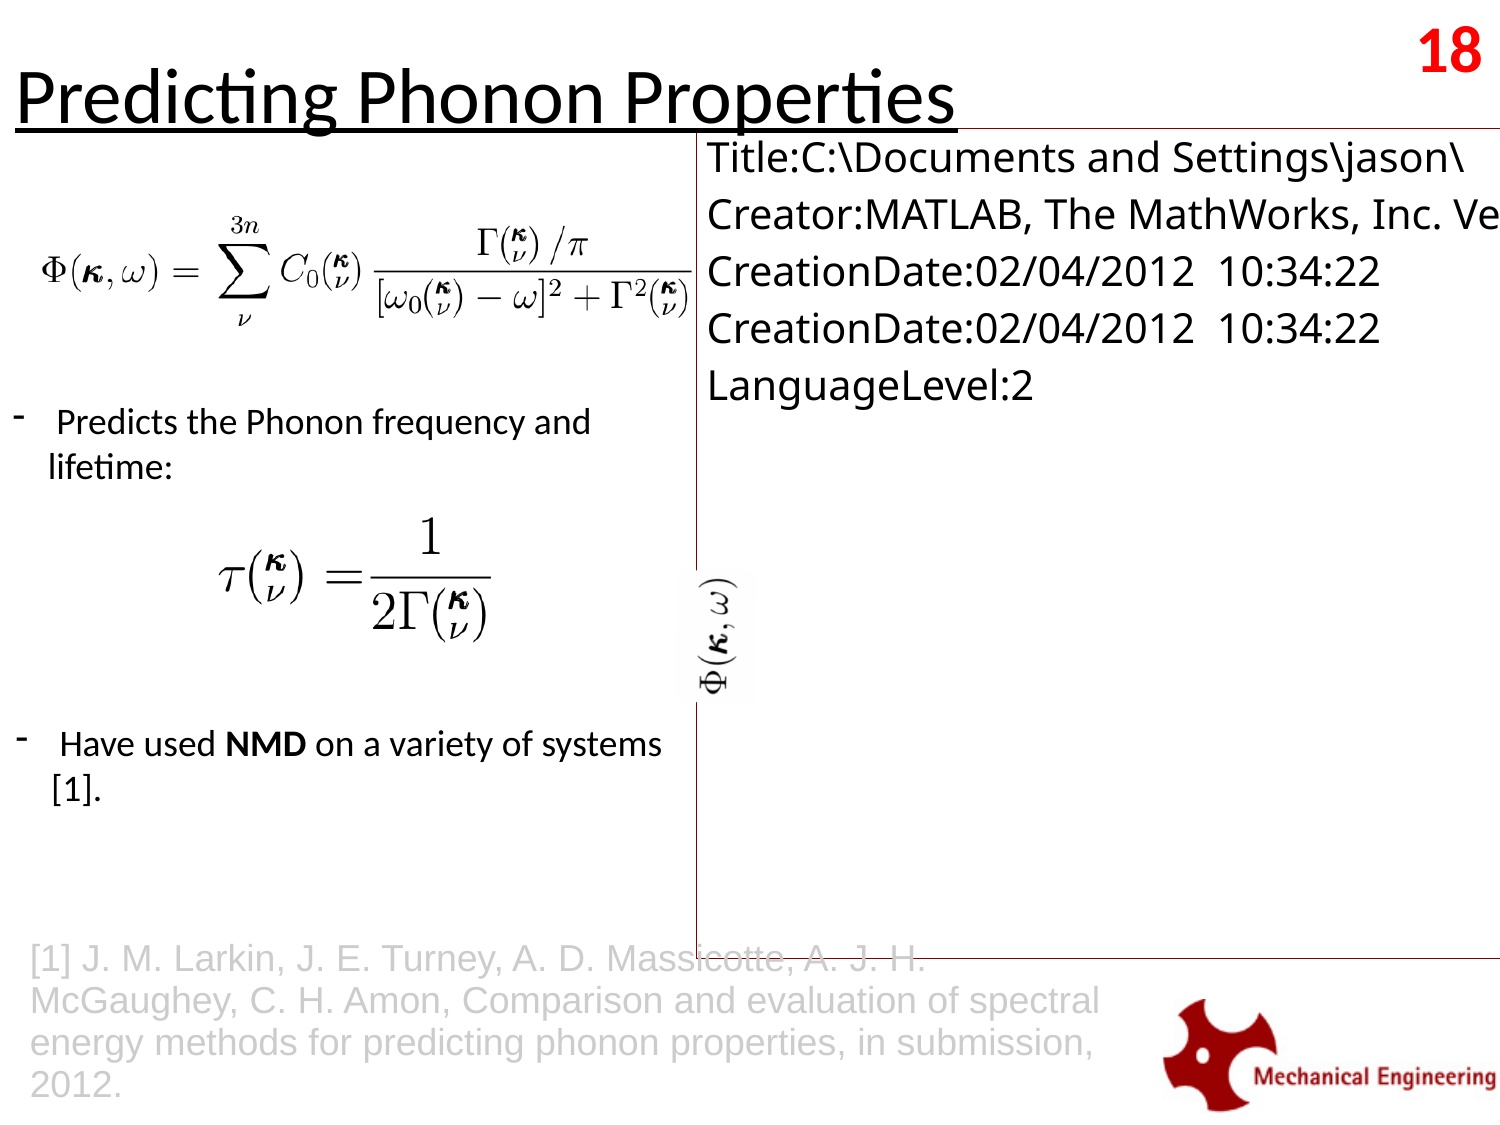

# Predicting Phonon Properties
18
 Predicts the Phonon frequency and lifetime:
 Have used NMD on a variety of systems [1].
[1] J. M. Larkin, J. E. Turney, A. D. Massicotte, A. J. H. McGaughey, C. H. Amon, Comparison and evaluation of spectral energy methods for predicting phonon properties, in submission, 2012.